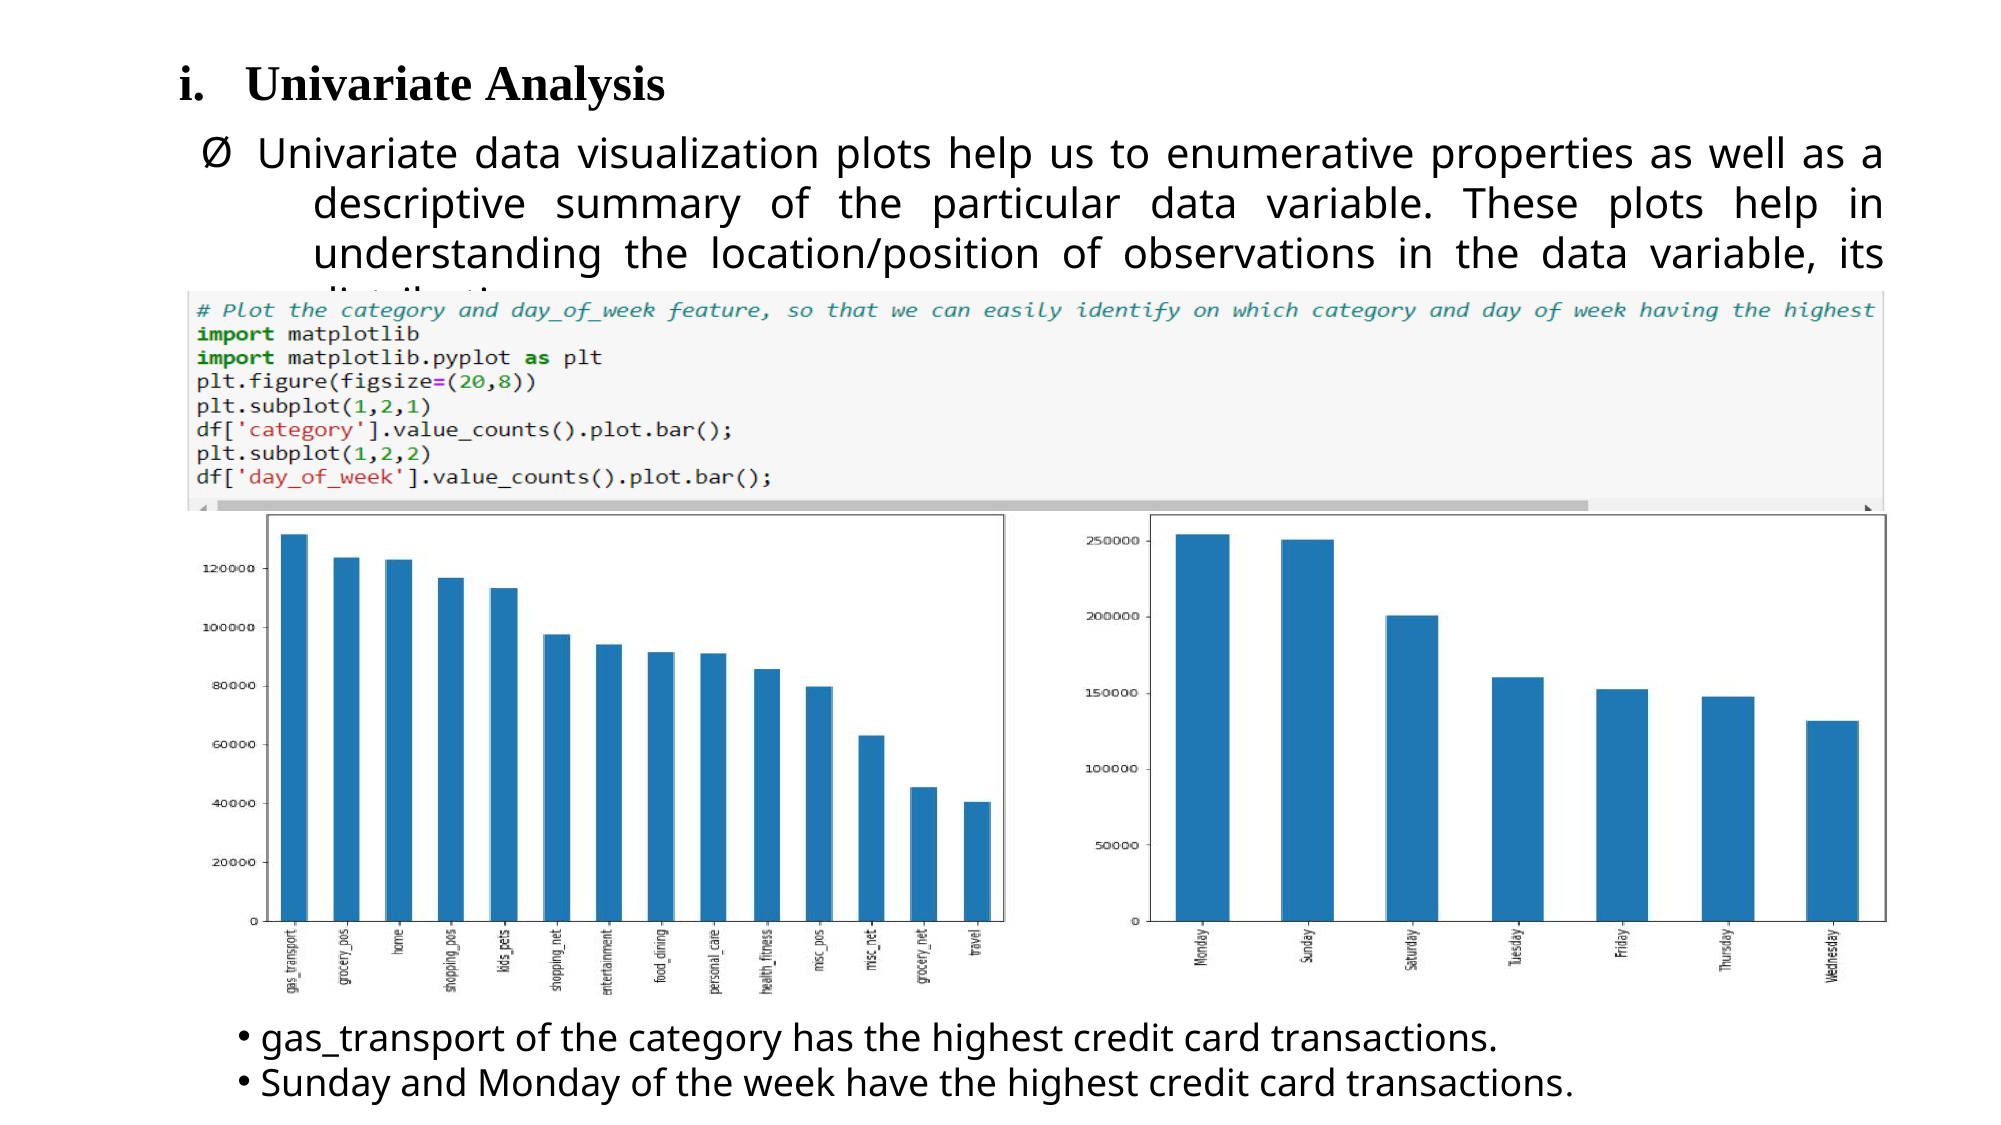

Univariate Analysis
Univariate data visualization plots help us to enumerative properties as well as a descriptive summary of the particular data variable. These plots help in understanding the location/position of observations in the data variable, its distribution.
# Project analysis slide 3
 gas_transport of the category has the highest credit card transactions.
 Sunday and Monday of the week have the highest credit card transactions.